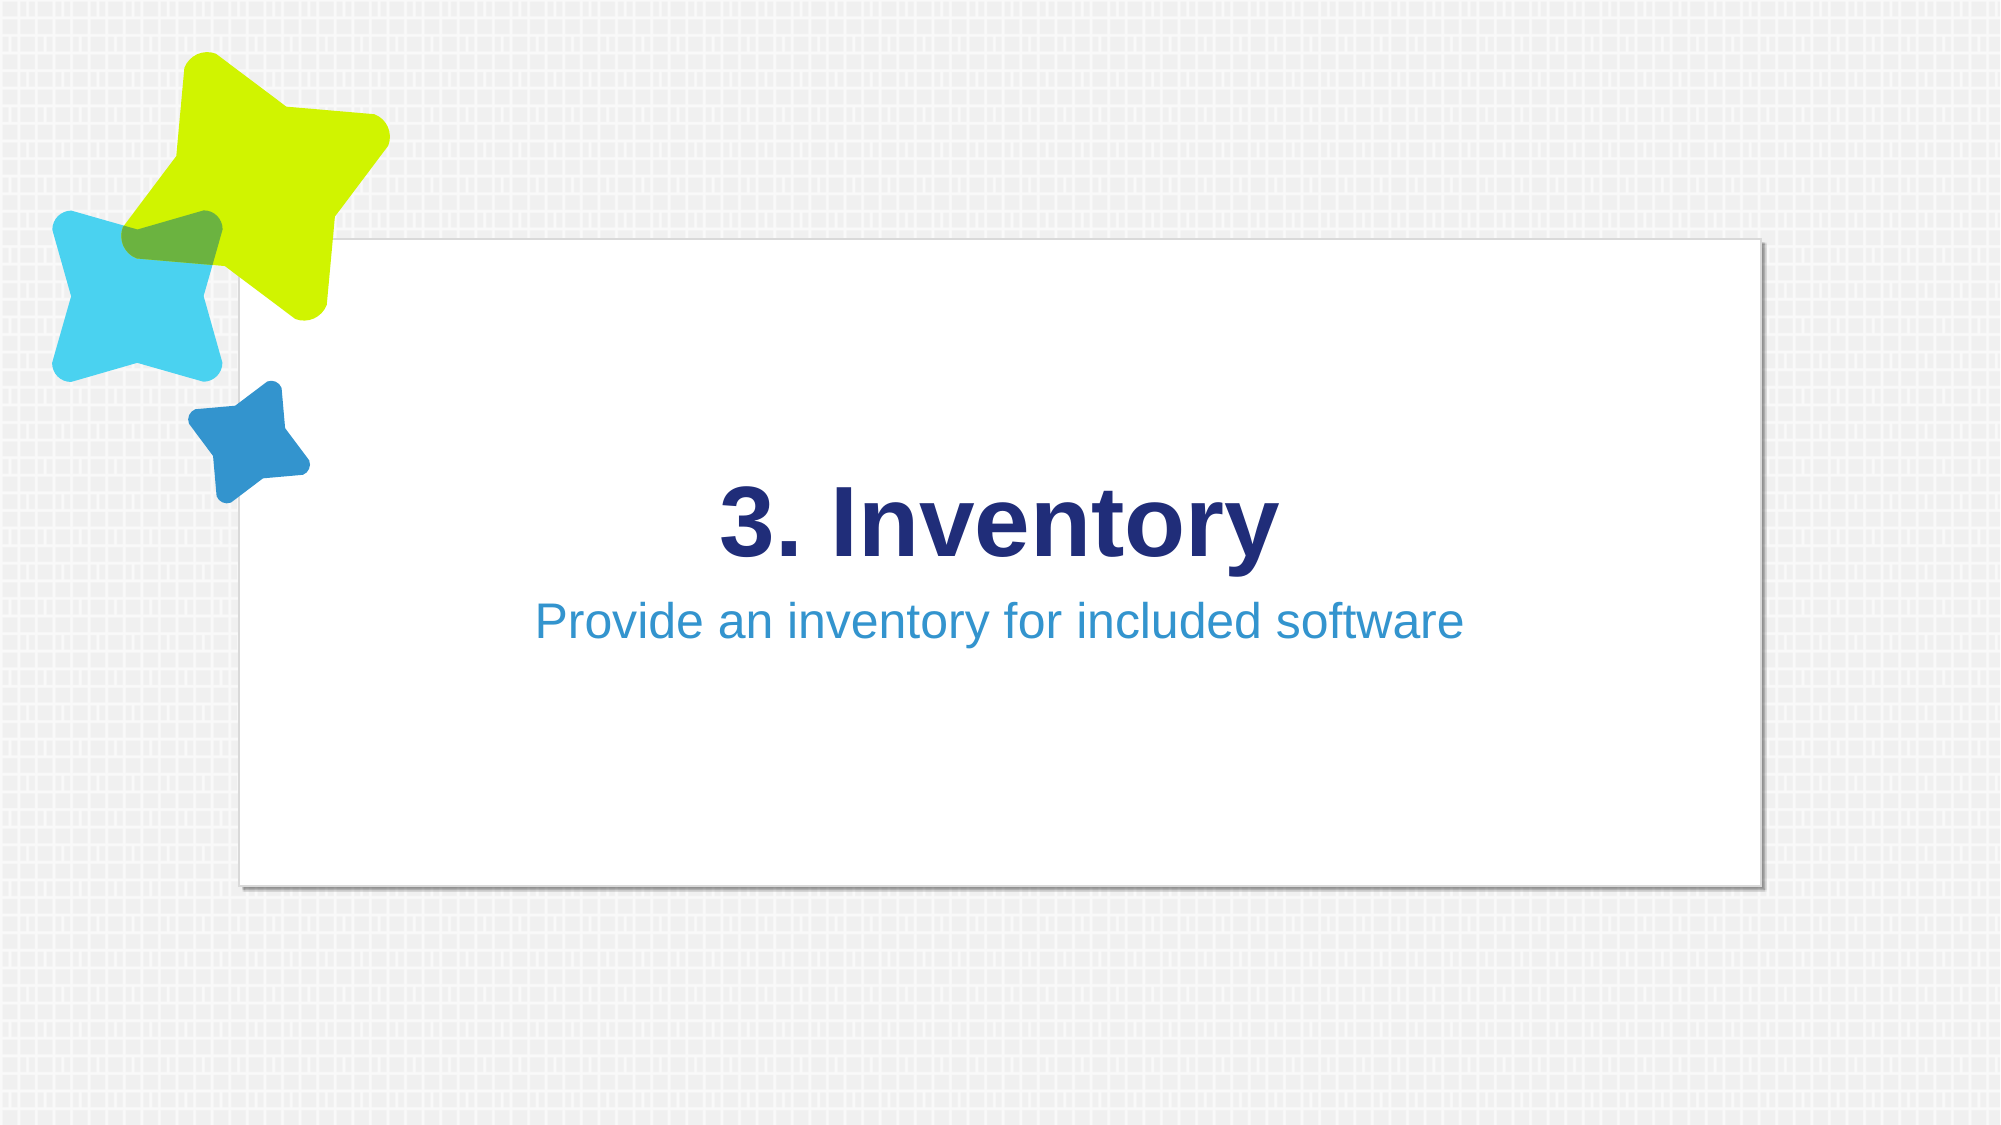

# 3. Inventory
Provide an inventory for included software